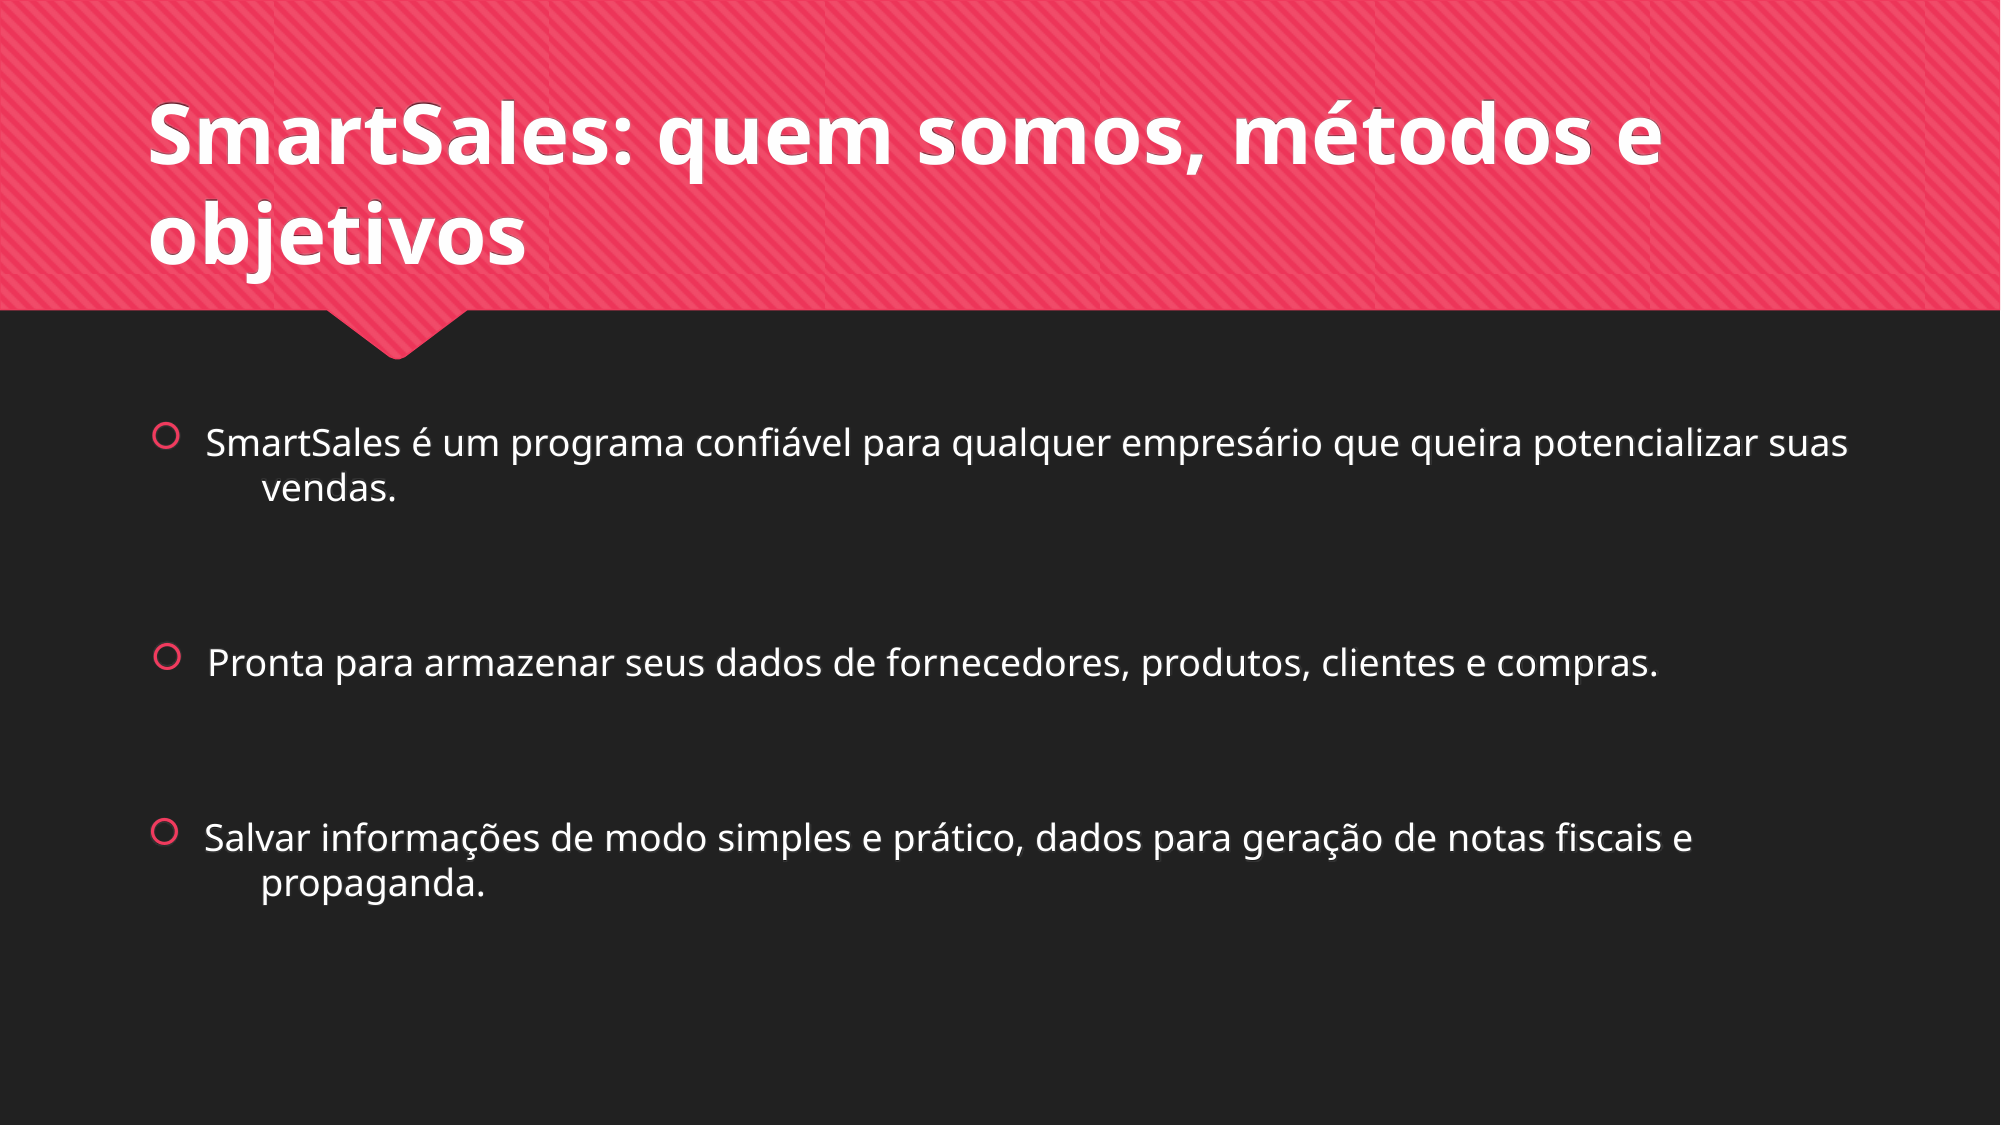

# SmartSales: quem somos, métodos e objetivos
SmartSales é um programa confiável para qualquer empresário que queira potencializar suas vendas.
Pronta para armazenar seus dados de fornecedores, produtos, clientes e compras.
Salvar informações de modo simples e prático, dados para geração de notas fiscais e propaganda.